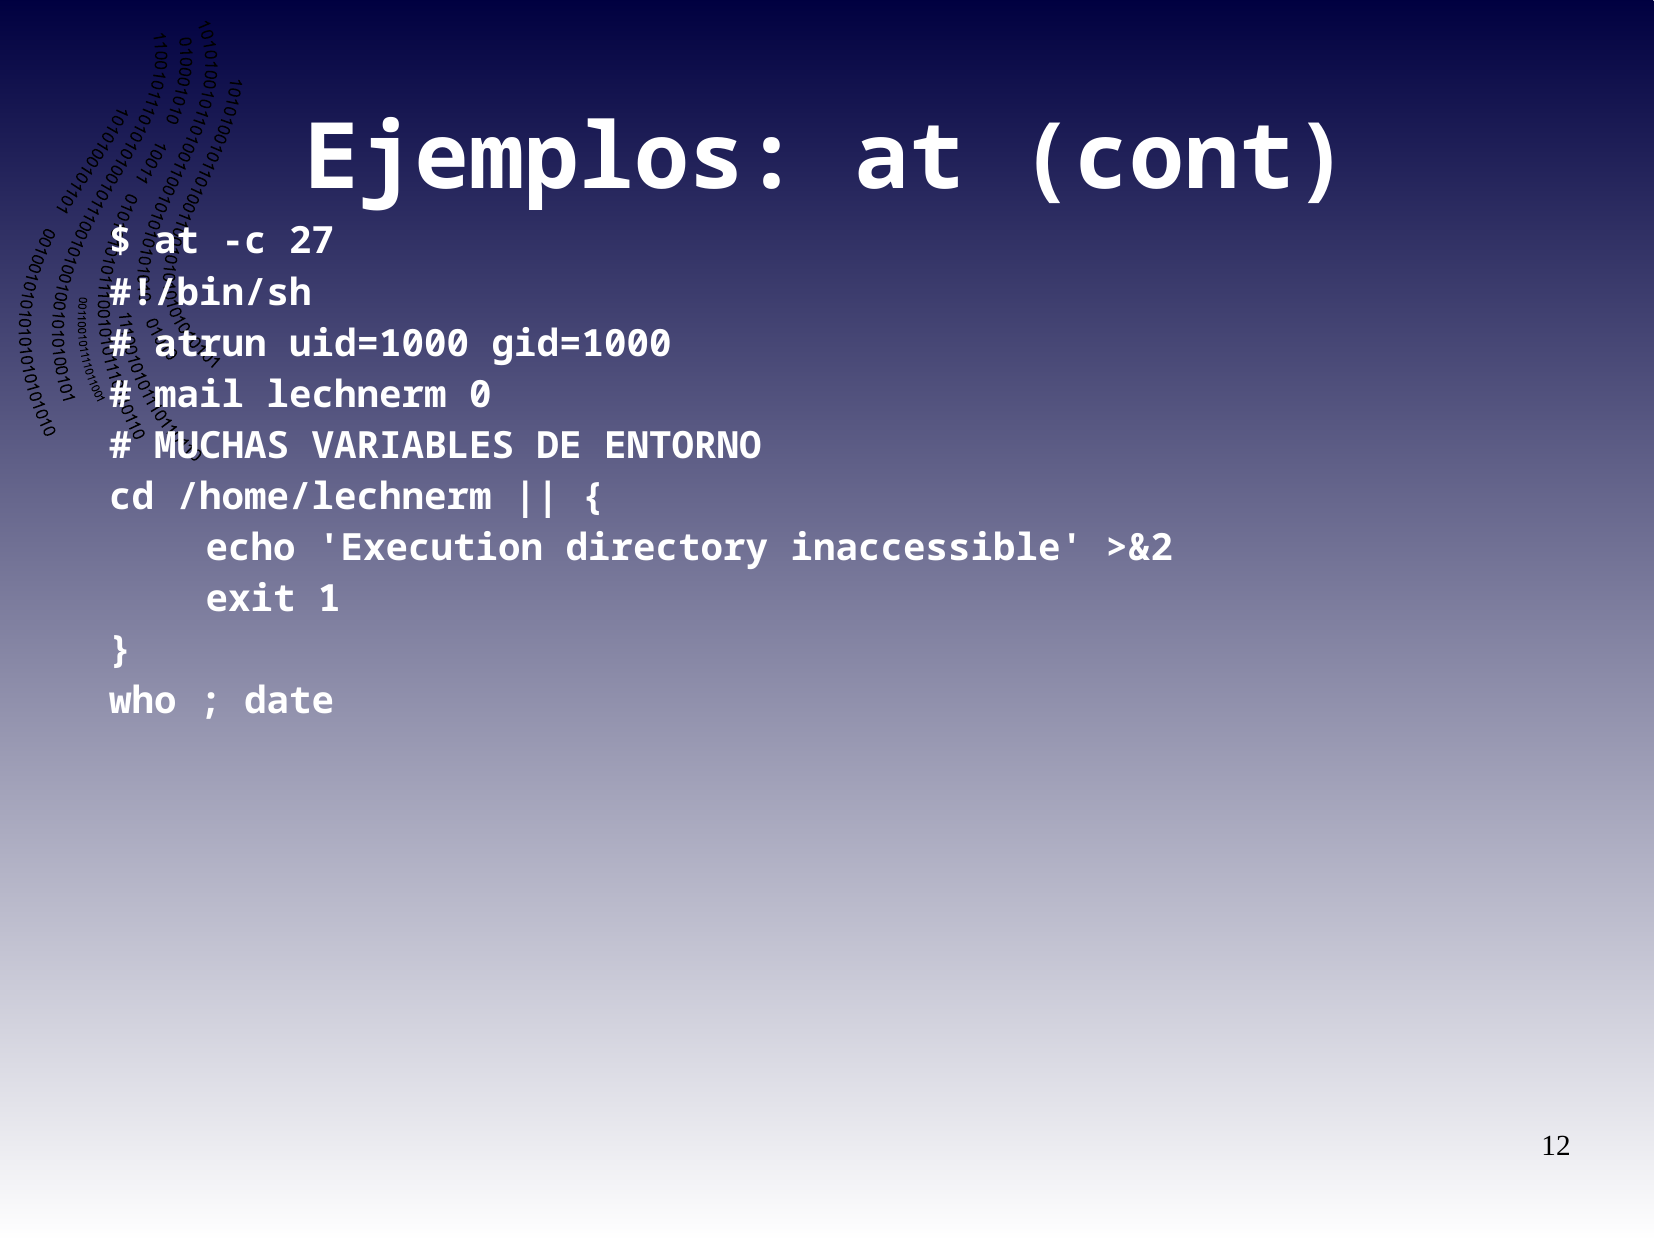

# Ejemplos: at (cont)
$ at -c 27
#!/bin/sh
# atrun uid=1000 gid=1000
# mail lechnerm 0
# MUCHAS VARIABLES DE ENTORNO
cd /home/lechnerm || {
	 echo 'Execution directory inaccessible' >&2
	 exit 1
}
who ; date
12